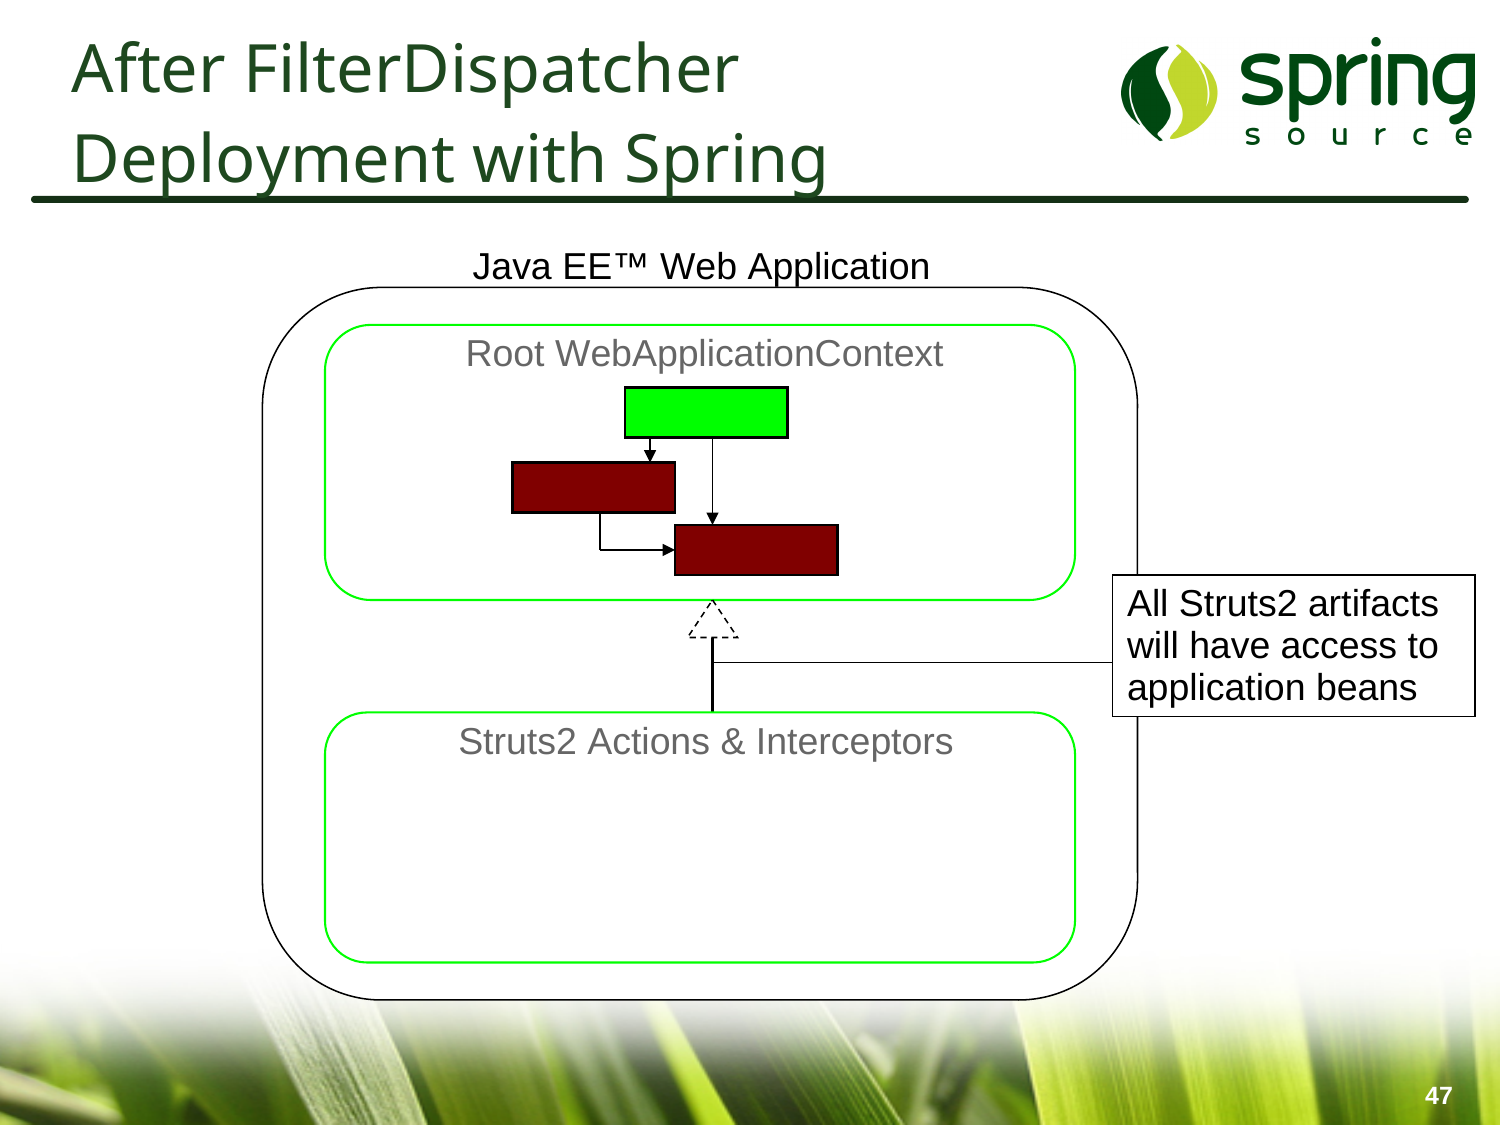

# After FilterDispatcher Deployment with Spring
Java EE™ Web Application
Root WebApplicationContext
All Struts2 artifacts will have access to application beans
Struts2 Actions & Interceptors